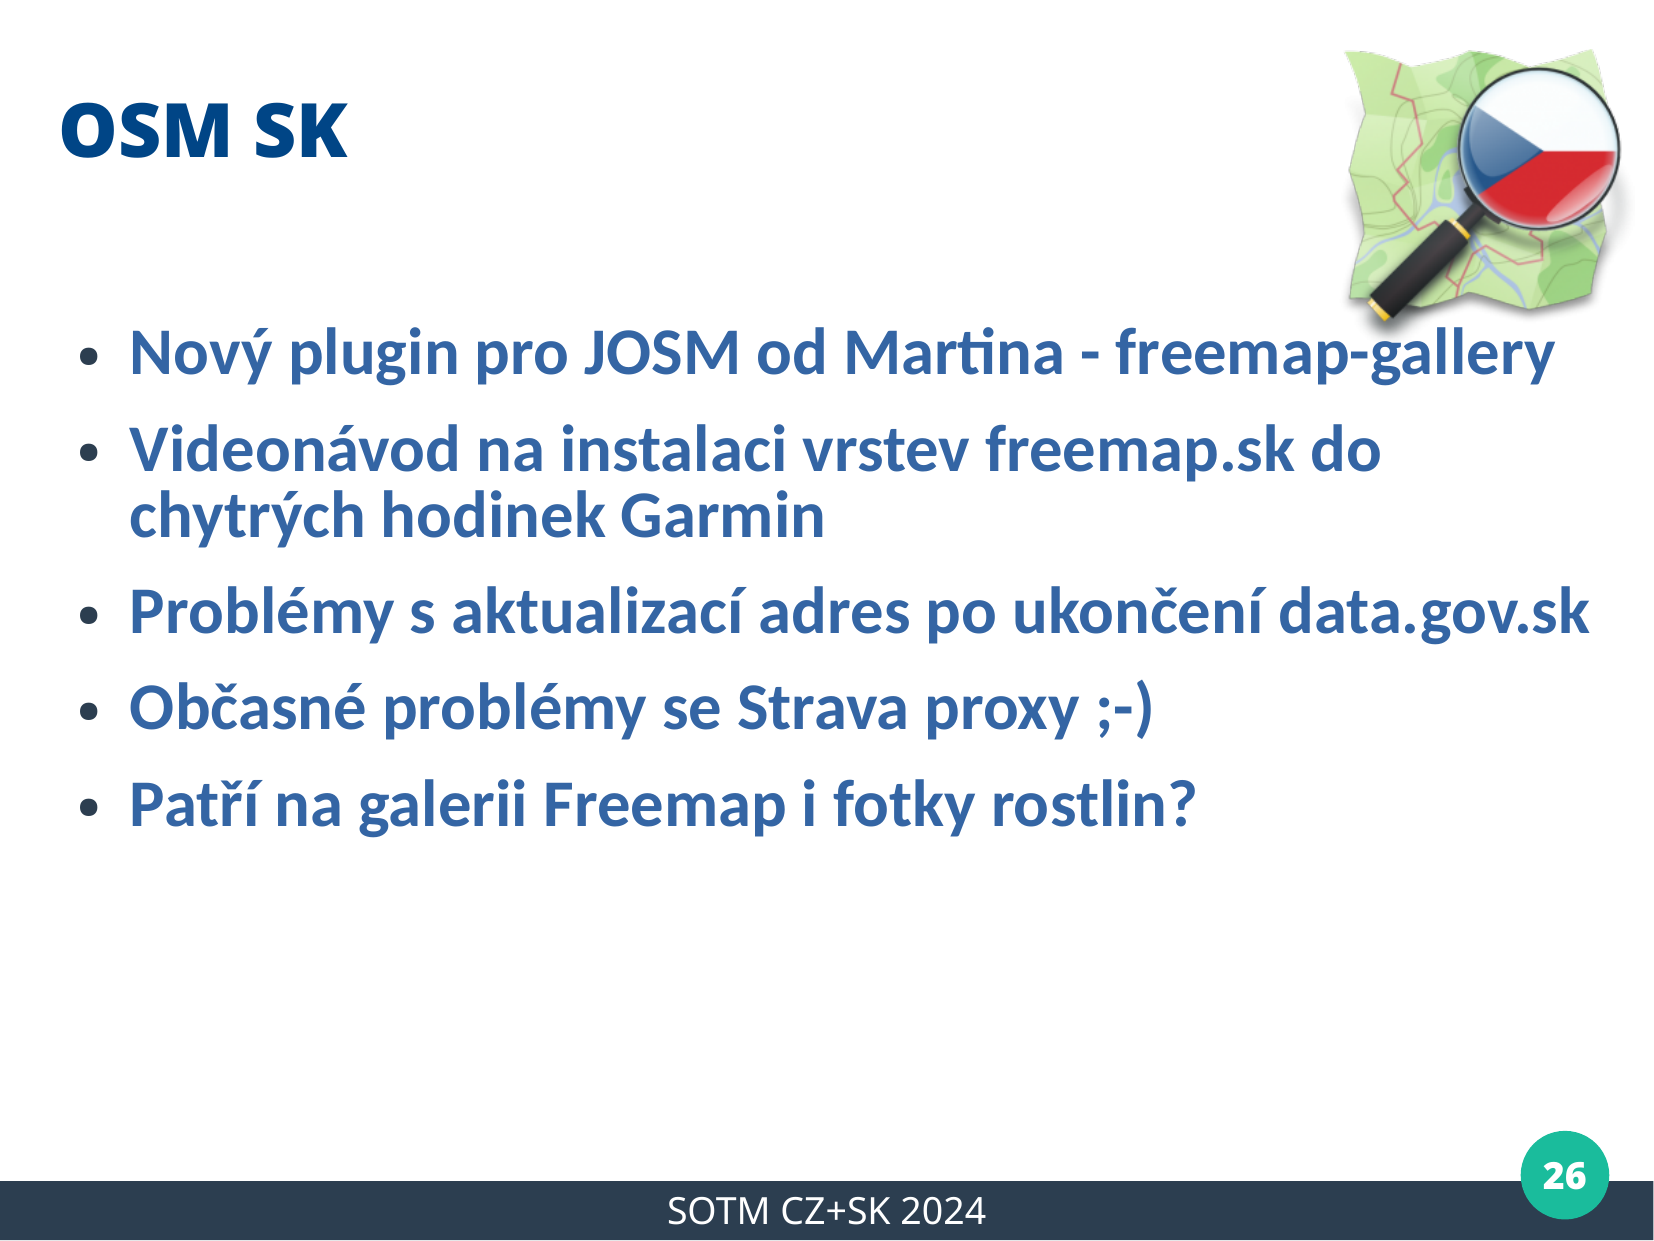

# OSM SK
Nový plugin pro JOSM od Martina - freemap-gallery
Videonávod na instalaci vrstev freemap.sk do chytrých hodinek Garmin
Problémy s aktualizací adres po ukončení data.gov.sk
Občasné problémy se Strava proxy ;-)
Patří na galerii Freemap i fotky rostlin?
26
SOTM CZ+SK 2024